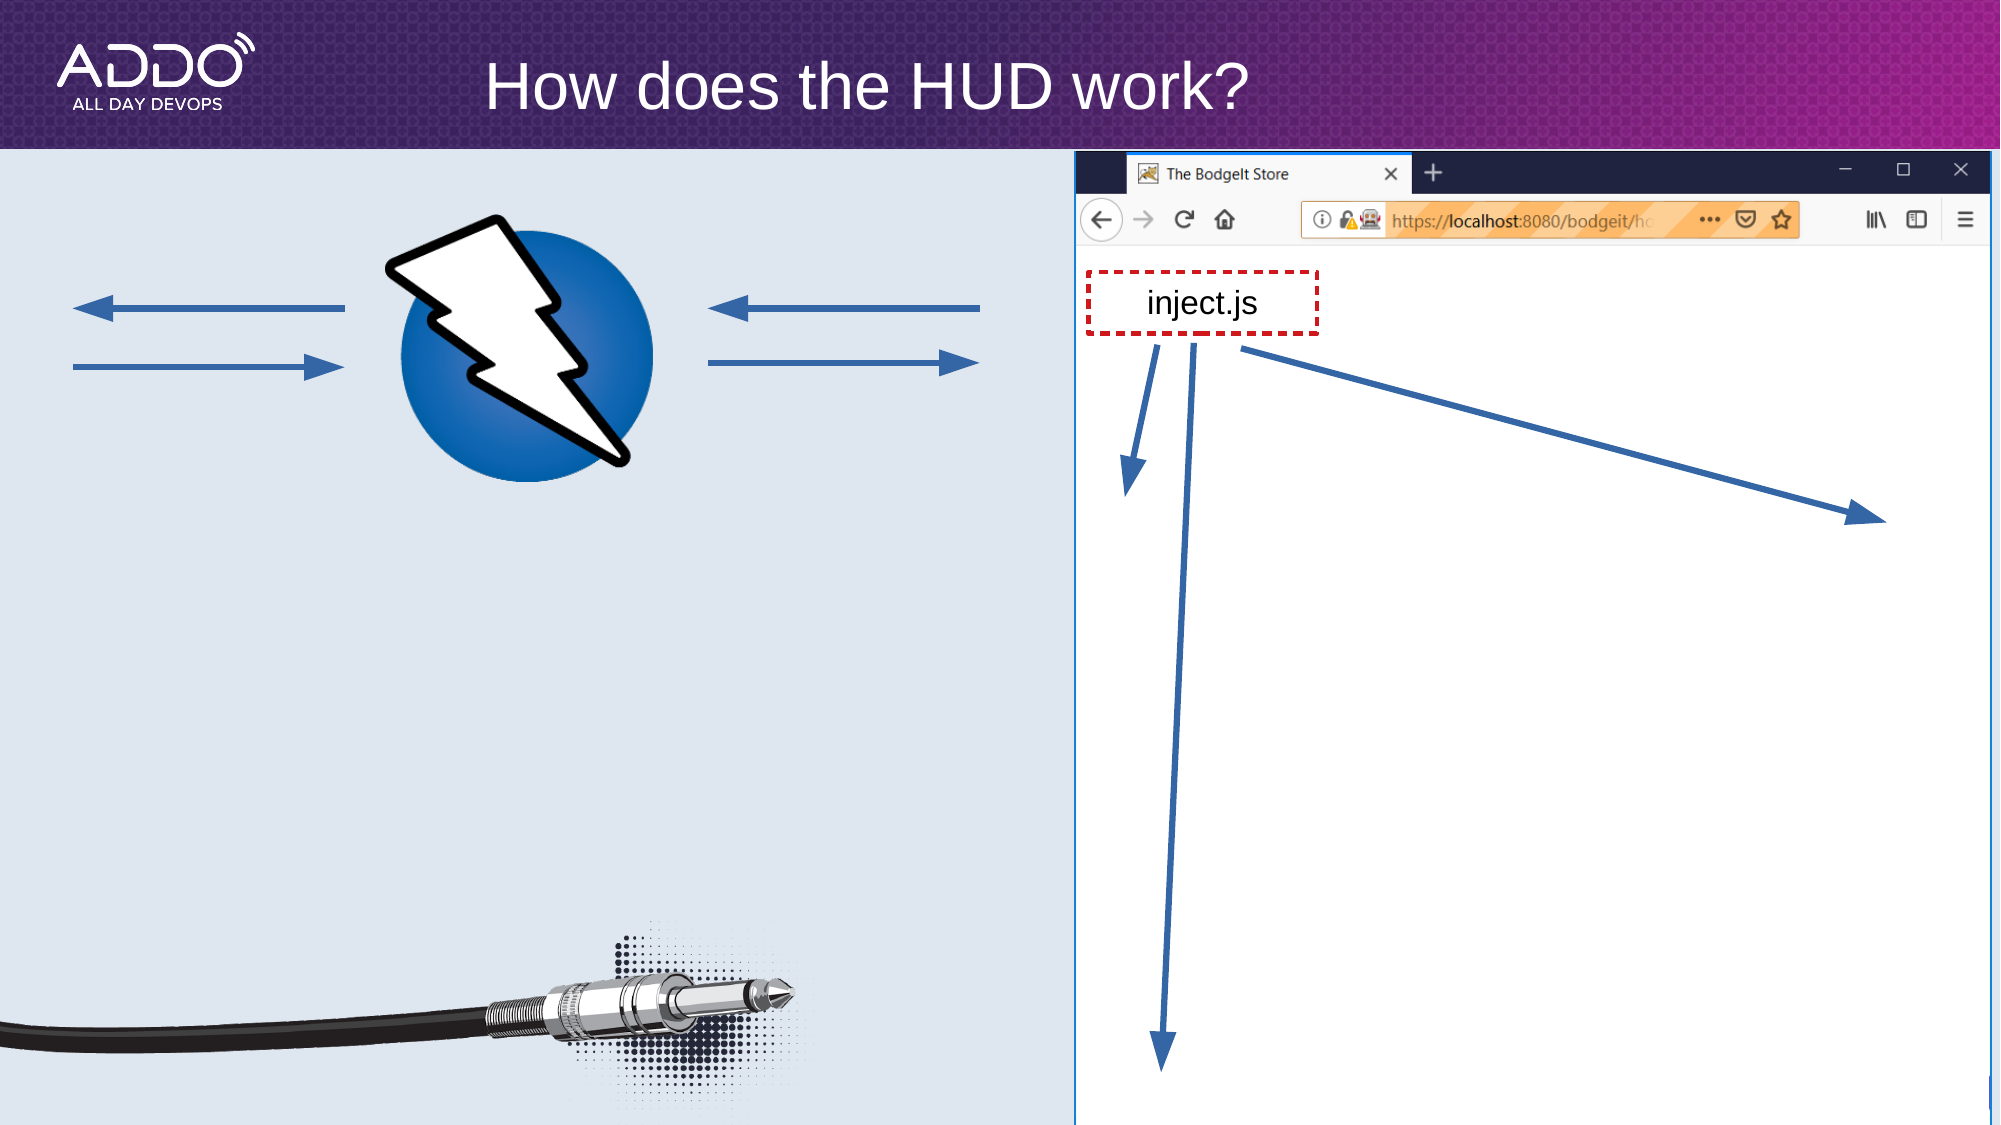

# How does the HUD work?
inject.js